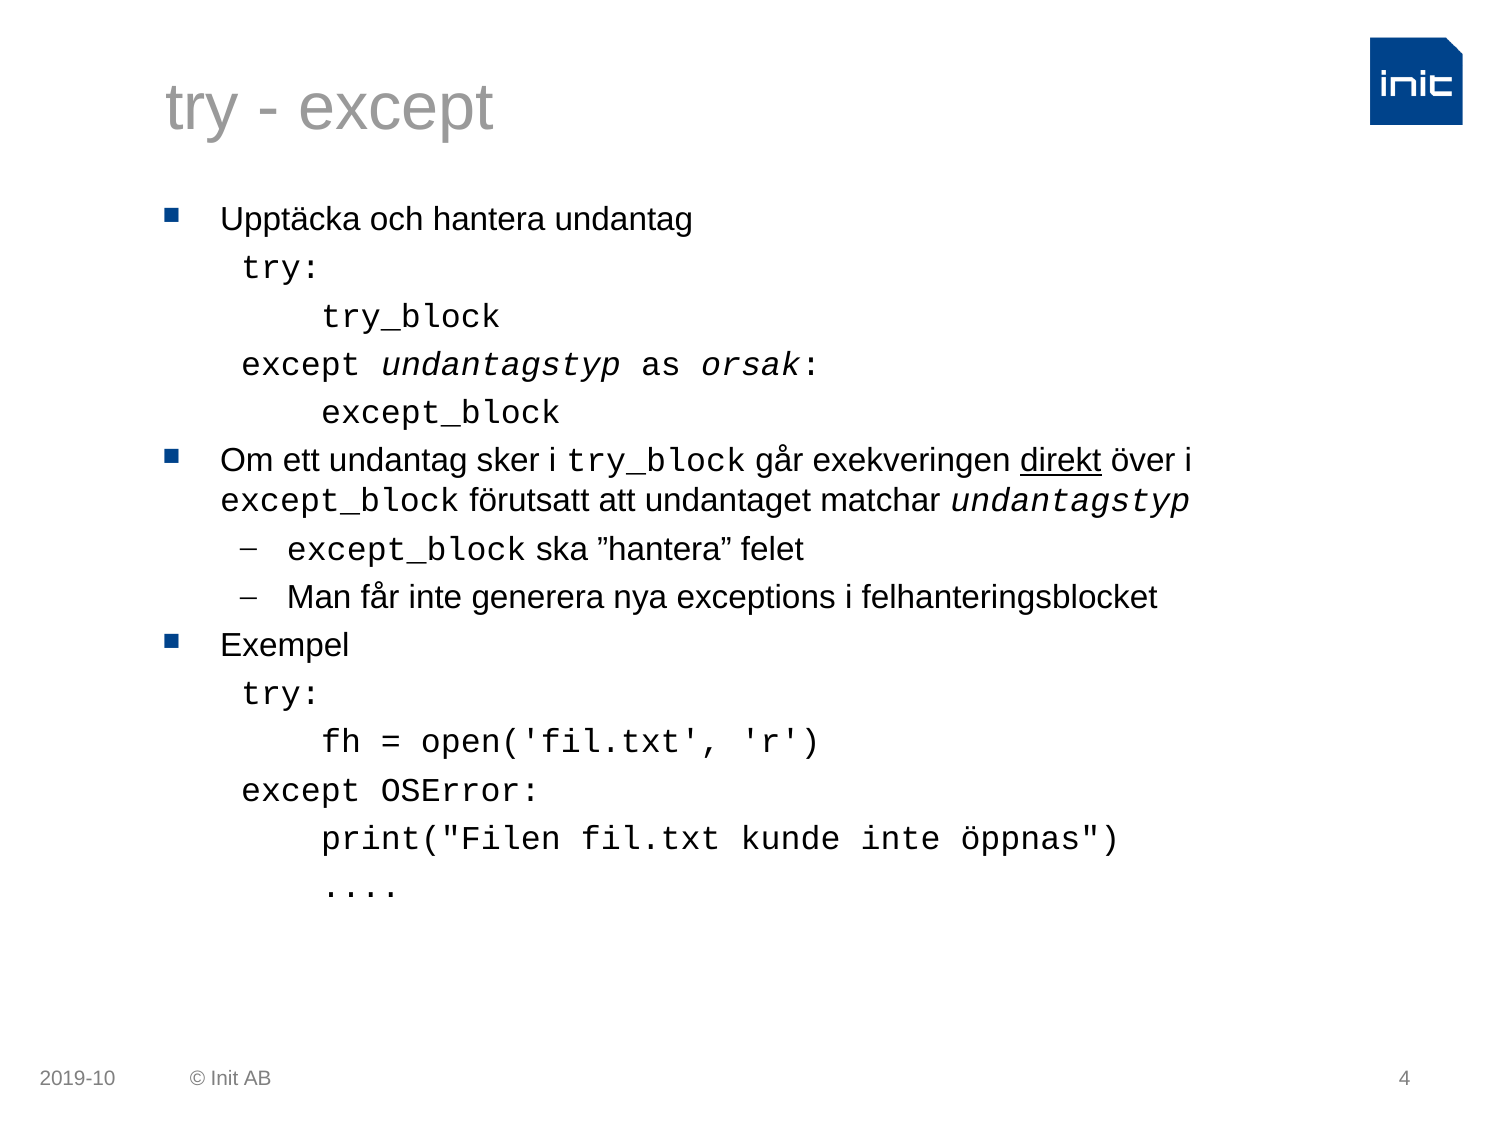

try - except
Upptäcka och hantera undantag
try:
 try_block
except undantagstyp as orsak:
 except_block
Om ett undantag sker i try_block går exekveringen direkt över i except_block förutsatt att undantaget matchar undantagstyp
except_block ska ”hantera” felet
Man får inte generera nya exceptions i felhanteringsblocket
Exempel
try:
 fh = open('fil.txt', 'r')
except OSError:
 print("Filen fil.txt kunde inte öppnas")
 ....
2019-10
© Init AB